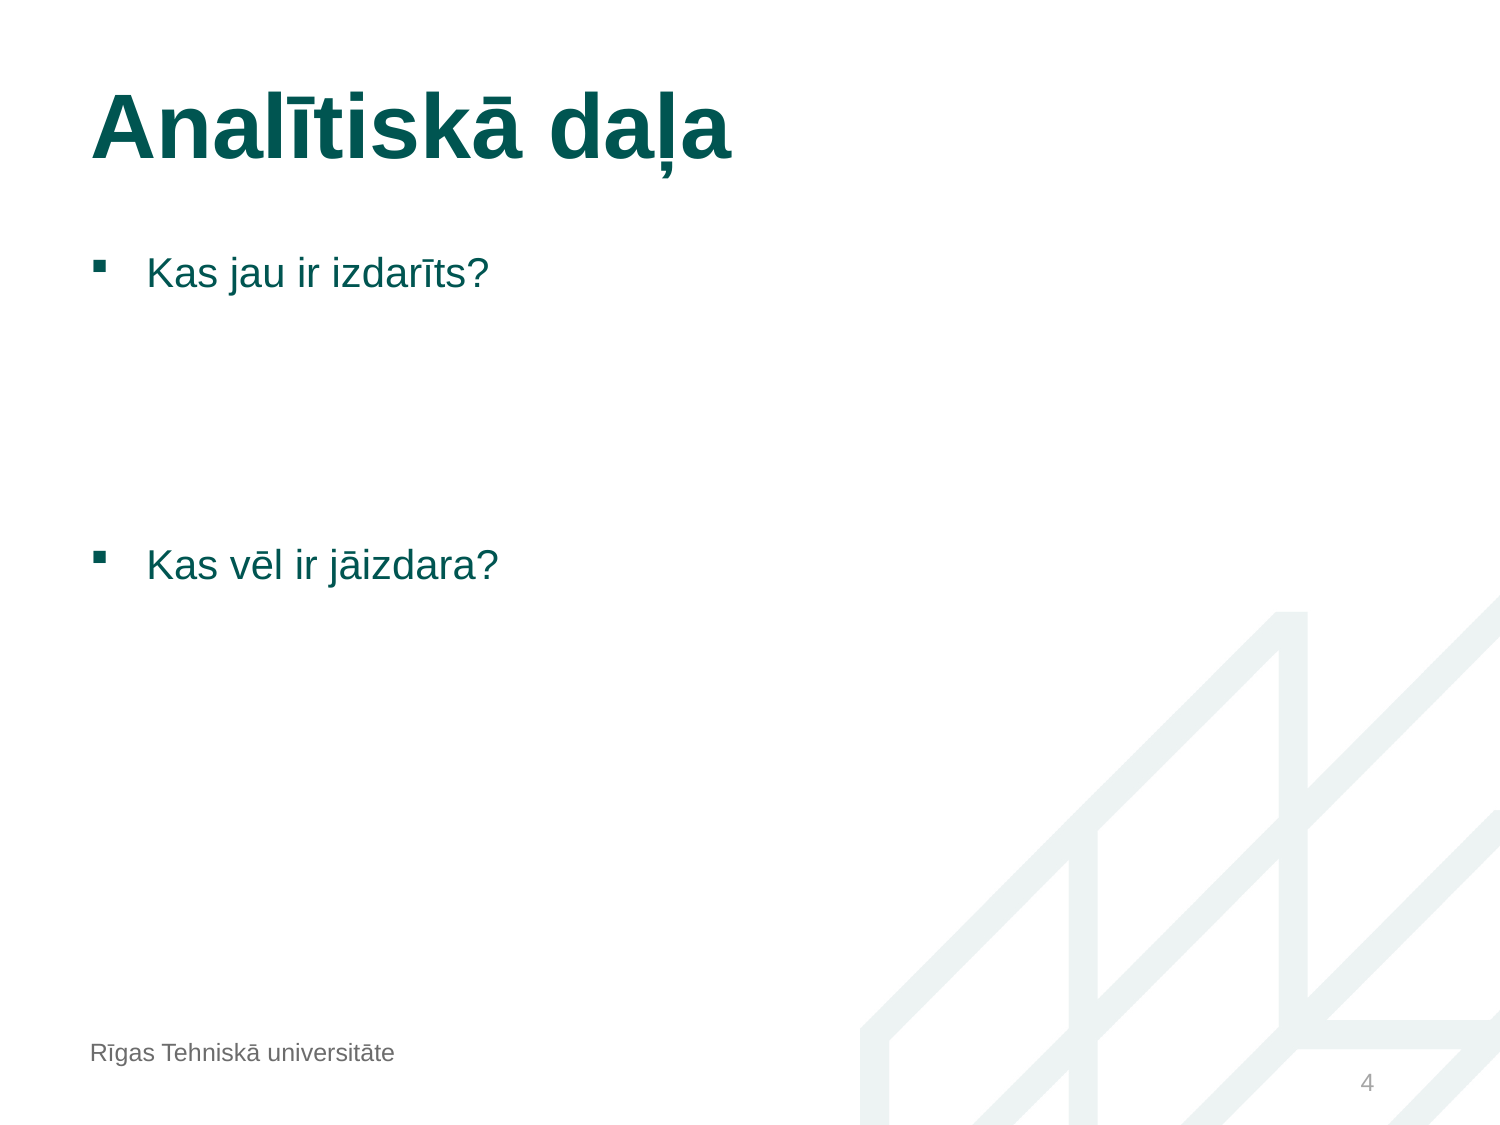

Analītiskā daļa
# Kas jau ir izdarīts?
Kas vēl ir jāizdara?
Rīgas Tehniskā universitāte